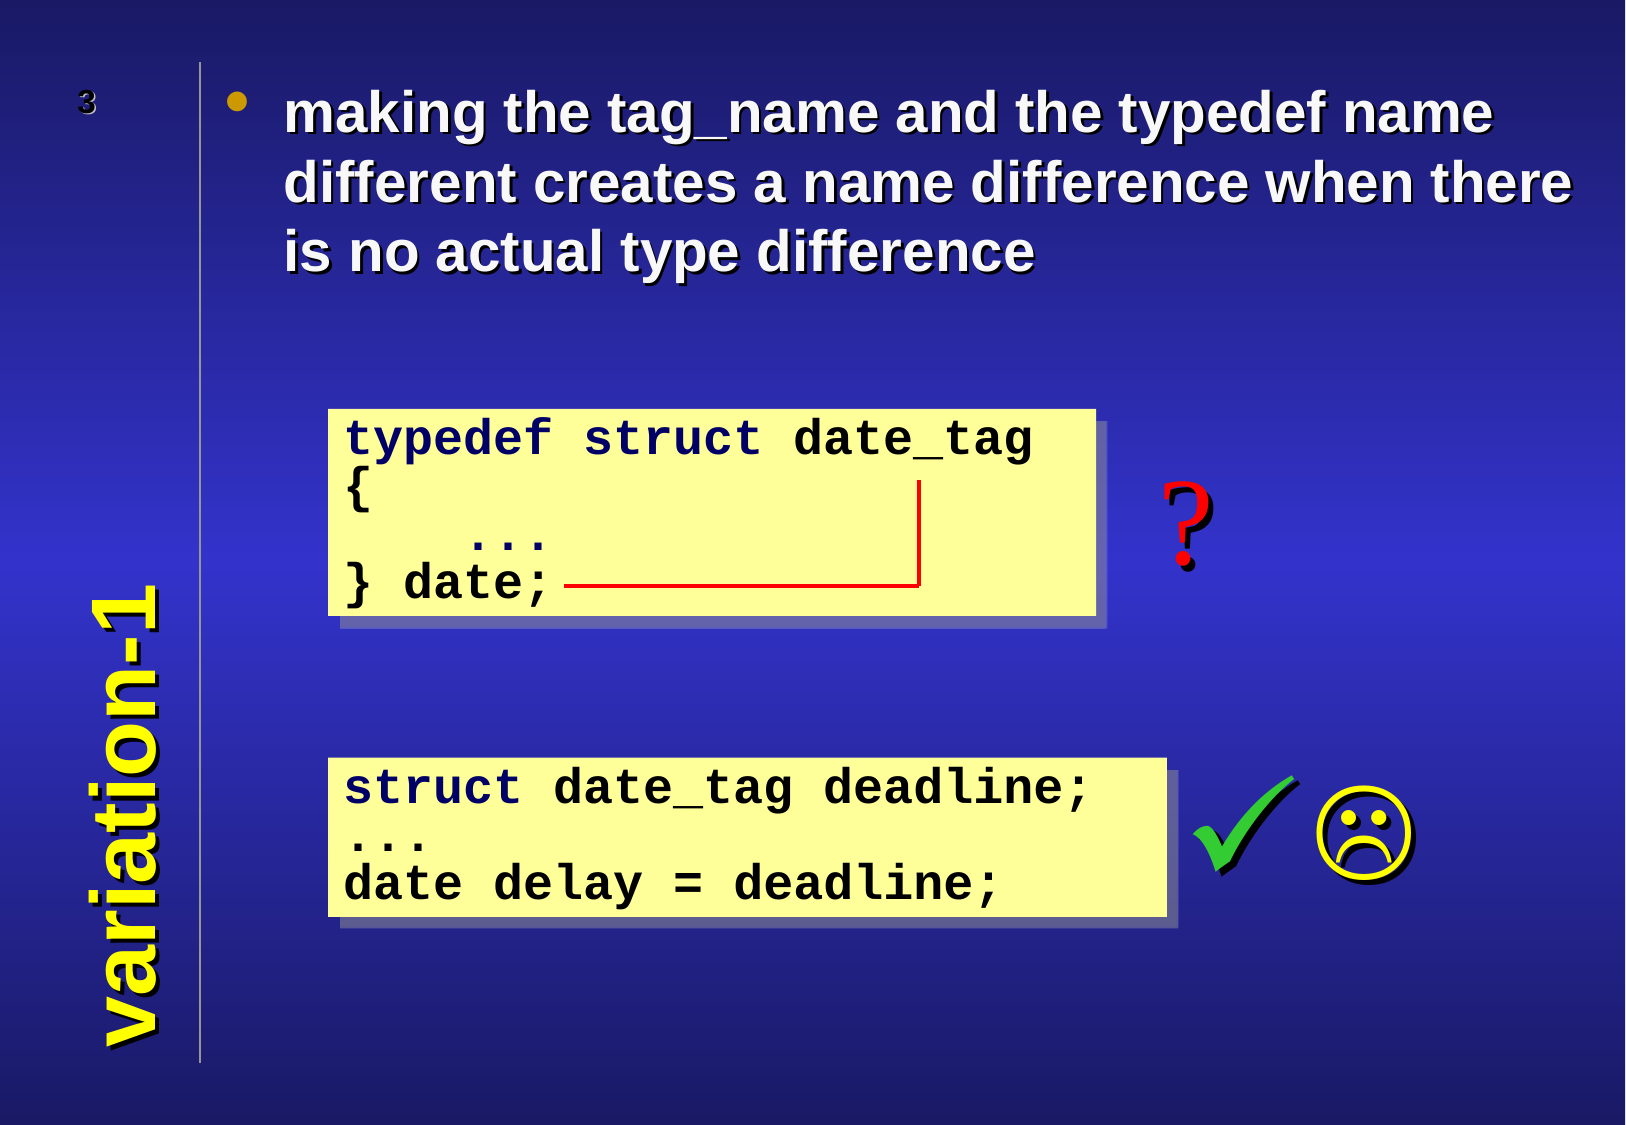

3
making the tag_name and the typedef name different creates a name difference when there is no actual type difference
typedef struct date_tag
{
 ...
} date;
?
# variation-1


struct date_tag deadline;
...
date delay = deadline;